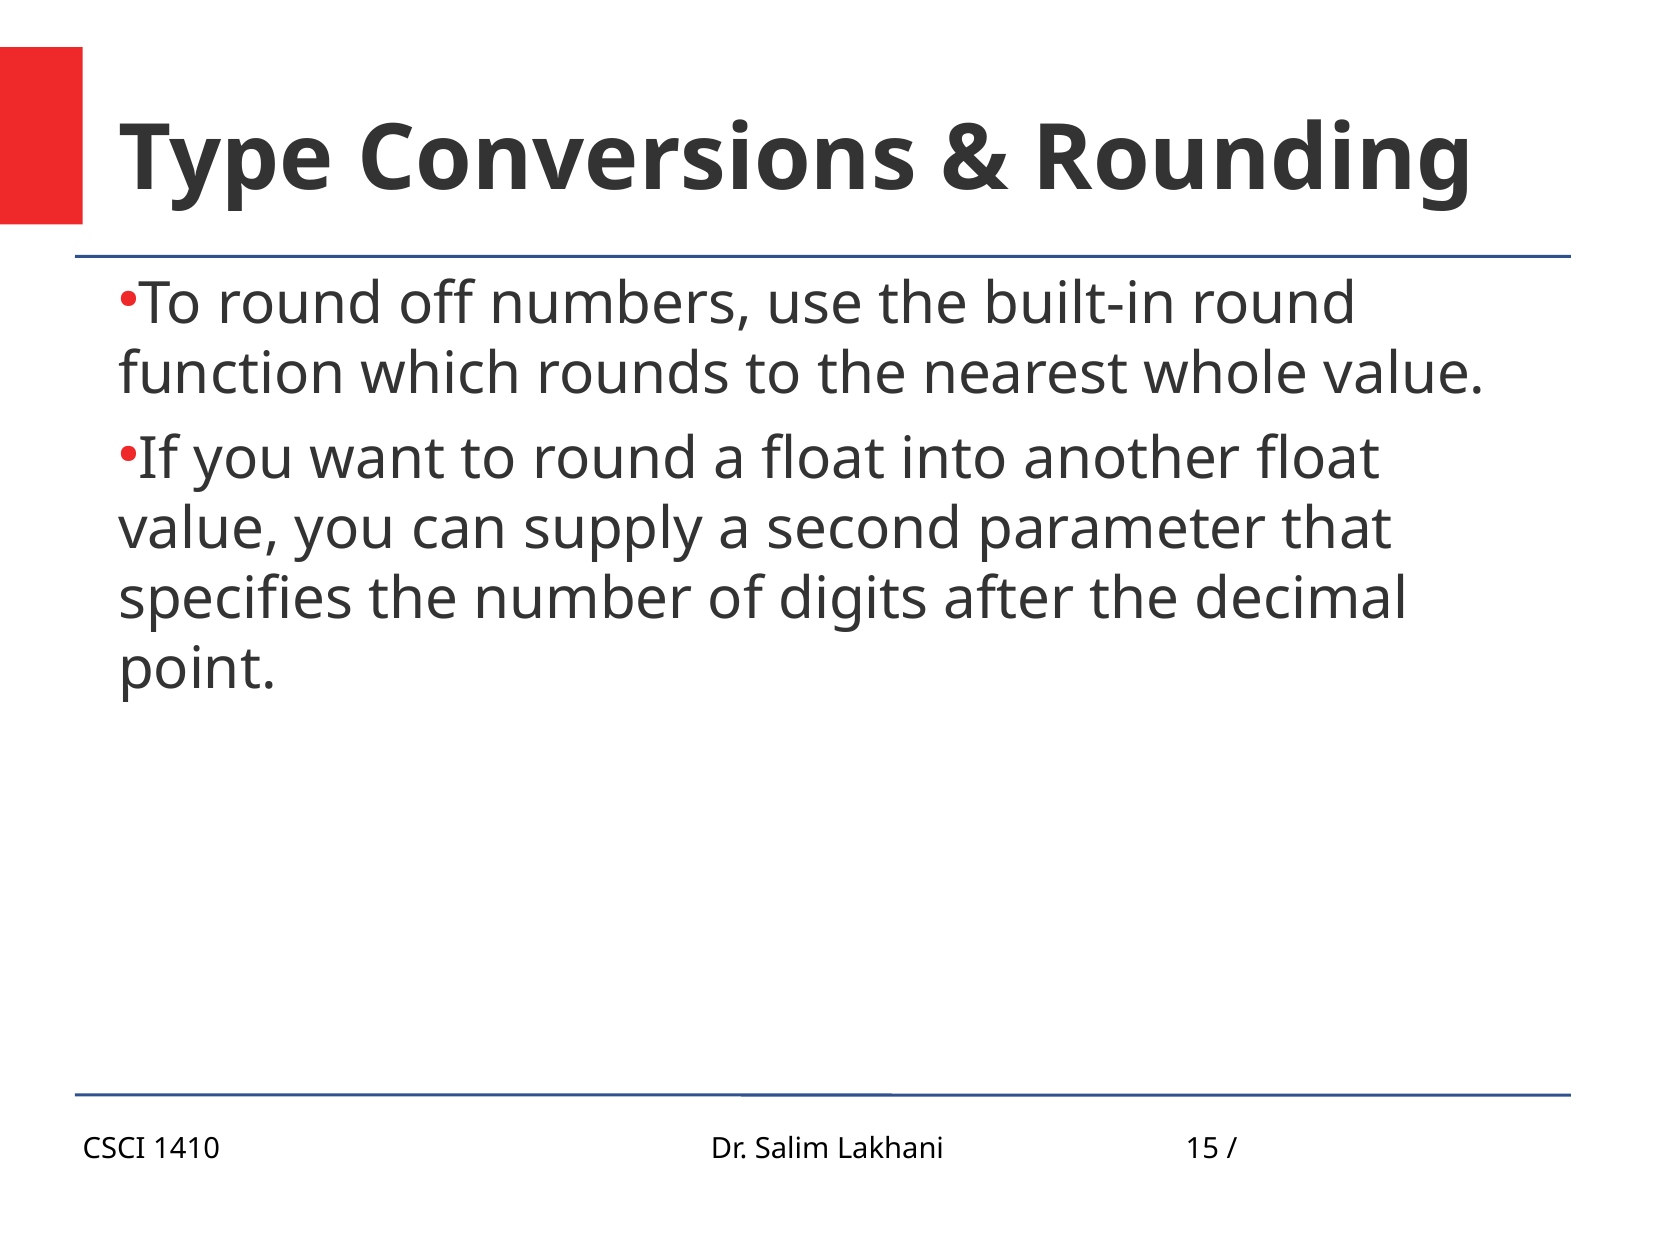

# Type Conversions & Rounding
To round off numbers, use the built-in round function which rounds to the nearest whole value.
If you want to round a float into another float value, you can supply a second parameter that specifies the number of digits after the decimal point.
CSCI 1410
Dr. Salim Lakhani